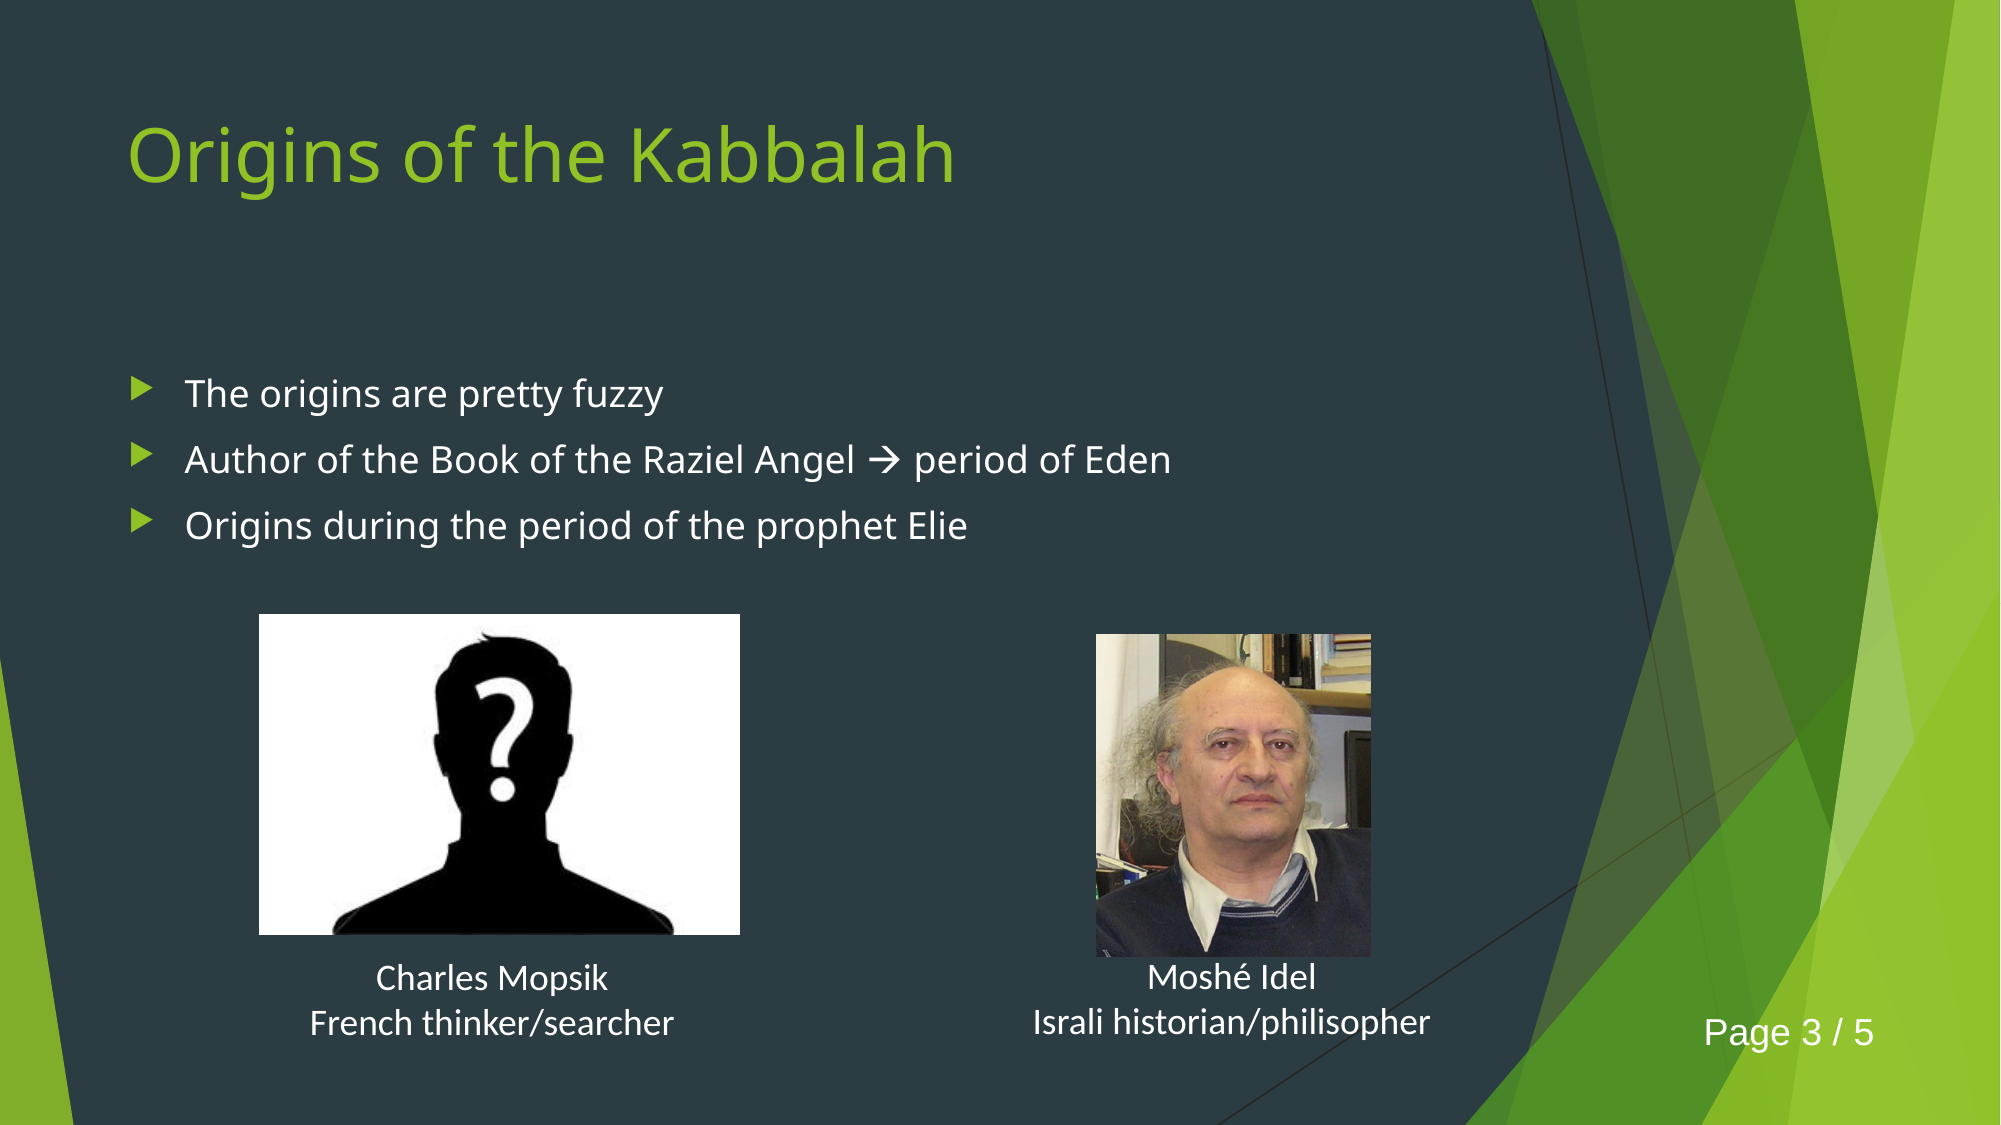

# Origins of the Kabbalah
The origins are pretty fuzzy
Author of the Book of the Raziel Angel  period of Eden
Origins during the period of the prophet Elie
Moshé Idel
Israli historian/philisopher
Charles Mopsik
French thinker/searcher
Page 3 / 5